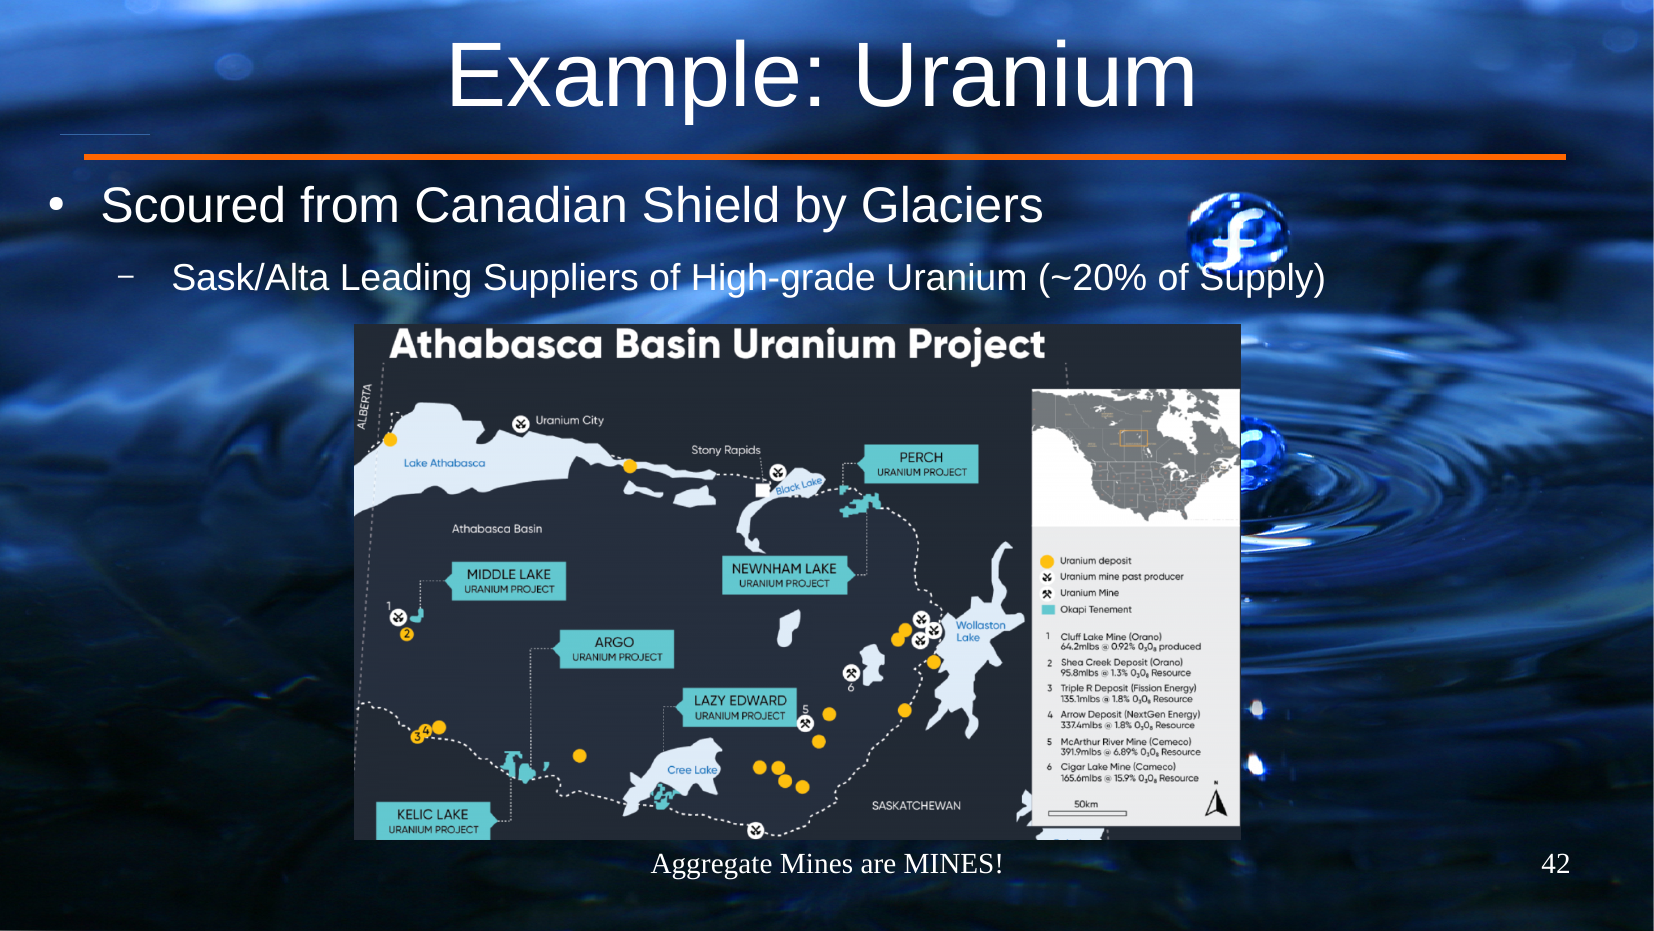

# Example: Uranium
Scoured from Canadian Shield by Glaciers
Sask/Alta Leading Suppliers of High-grade Uranium (~20% of Supply)
Aggregate Mines are MINES!
42